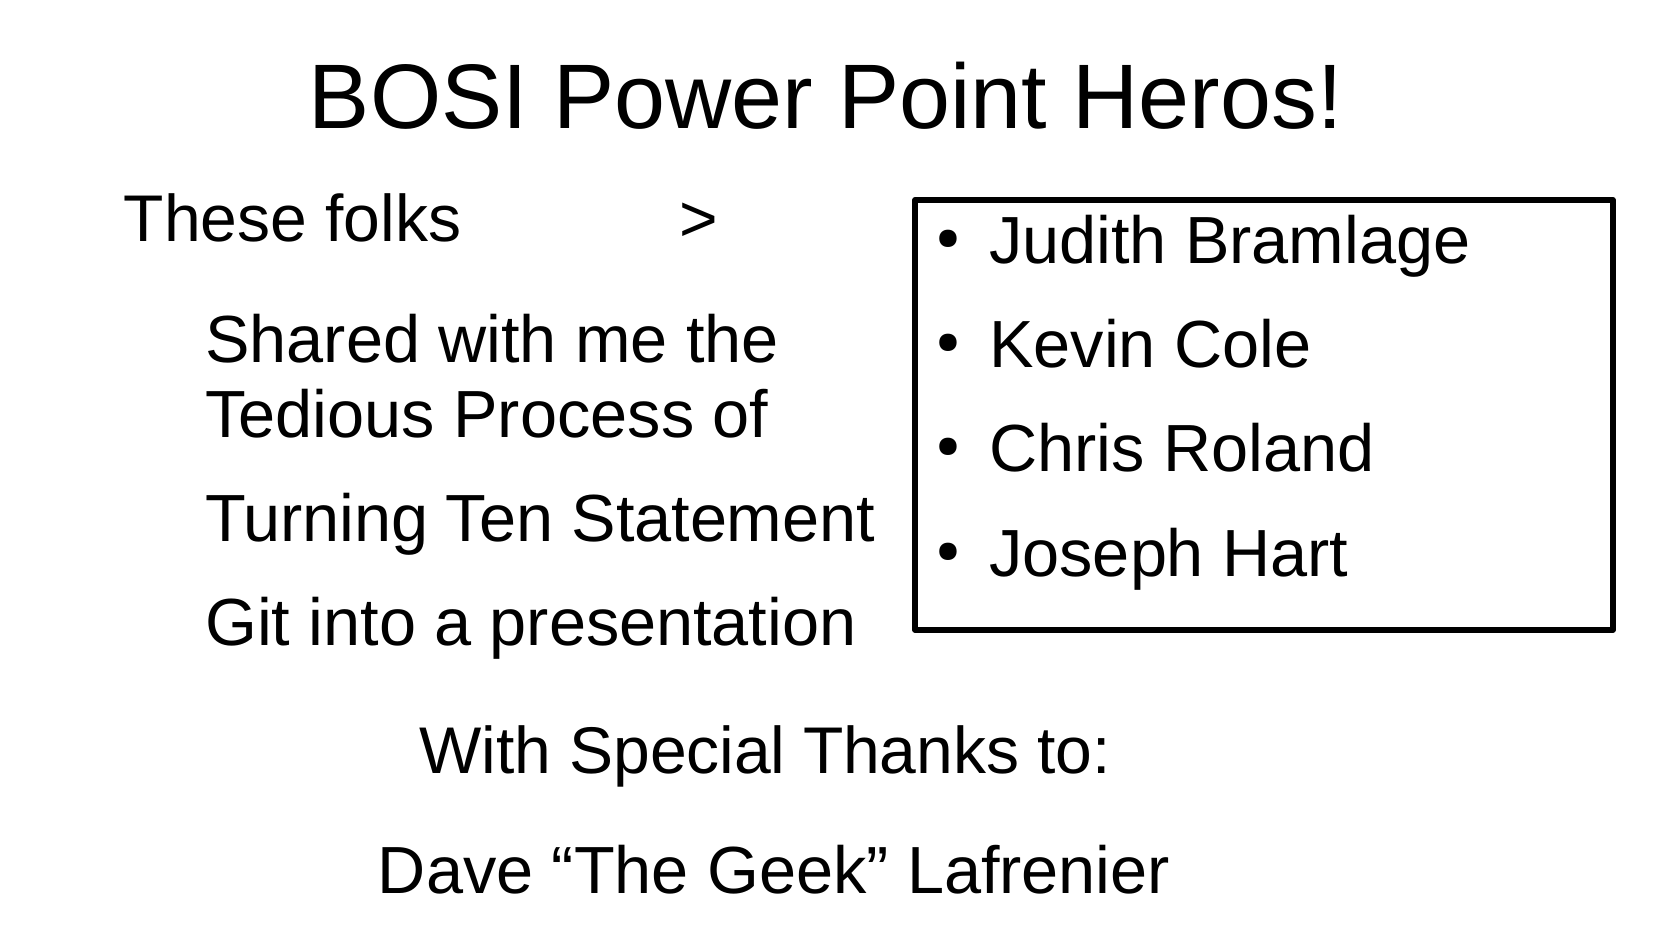

# BOSI Power Point Heros!
These folks >
Judith Bramlage
Kevin Cole
Chris Roland
Joseph Hart
Shared with me the Tedious Process of
Turning Ten Statement
Git into a presentation
With Special Thanks to:
Dave “The Geek” Lafrenier